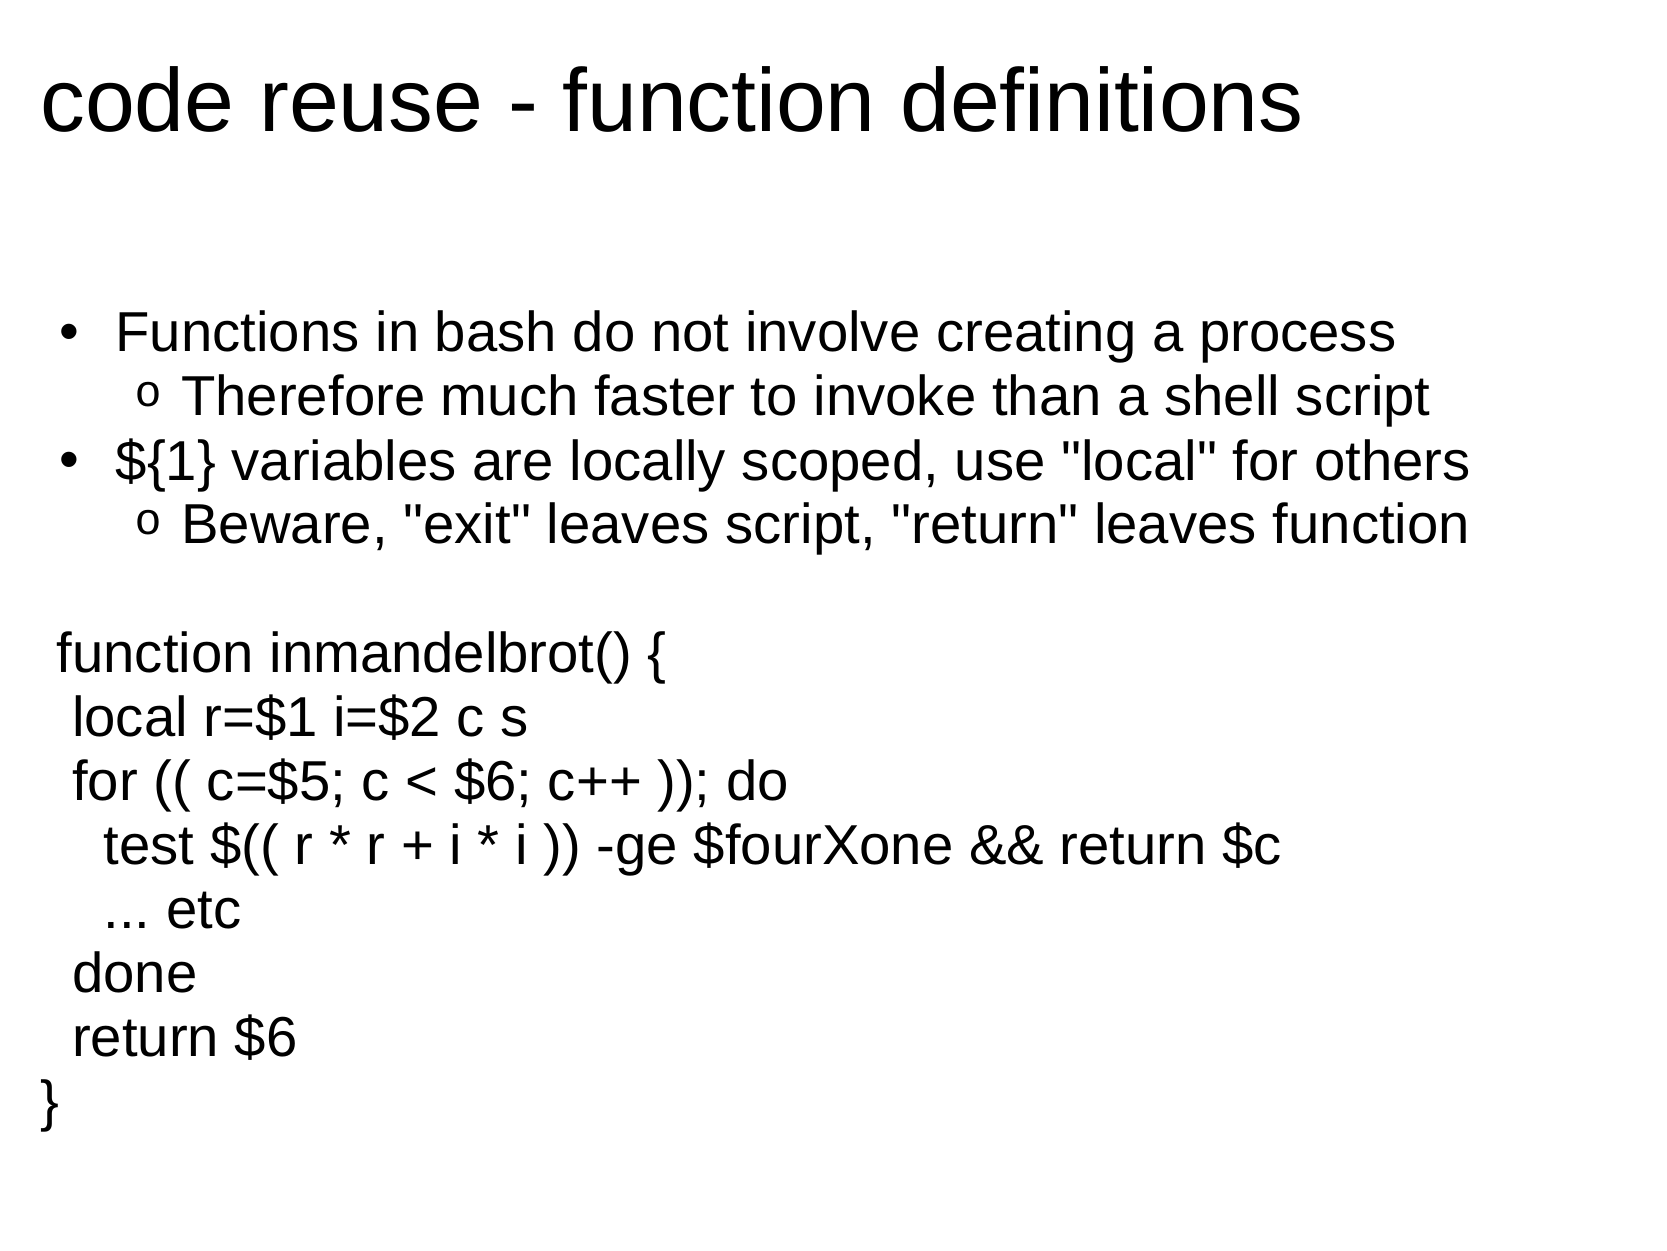

# code reuse - function definitions
Functions in bash do not involve creating a process
Therefore much faster to invoke than a shell script
${1} variables are locally scoped, use "local" for others
Beware, "exit" leaves script, "return" leaves function
 function inmandelbrot() {
  local r=$1 i=$2 c s
  for (( c=$5; c < $6; c++ )); do
    test $(( r * r + i * i )) -ge $fourXone && return $c
    ... etc
  done
  return $6
}